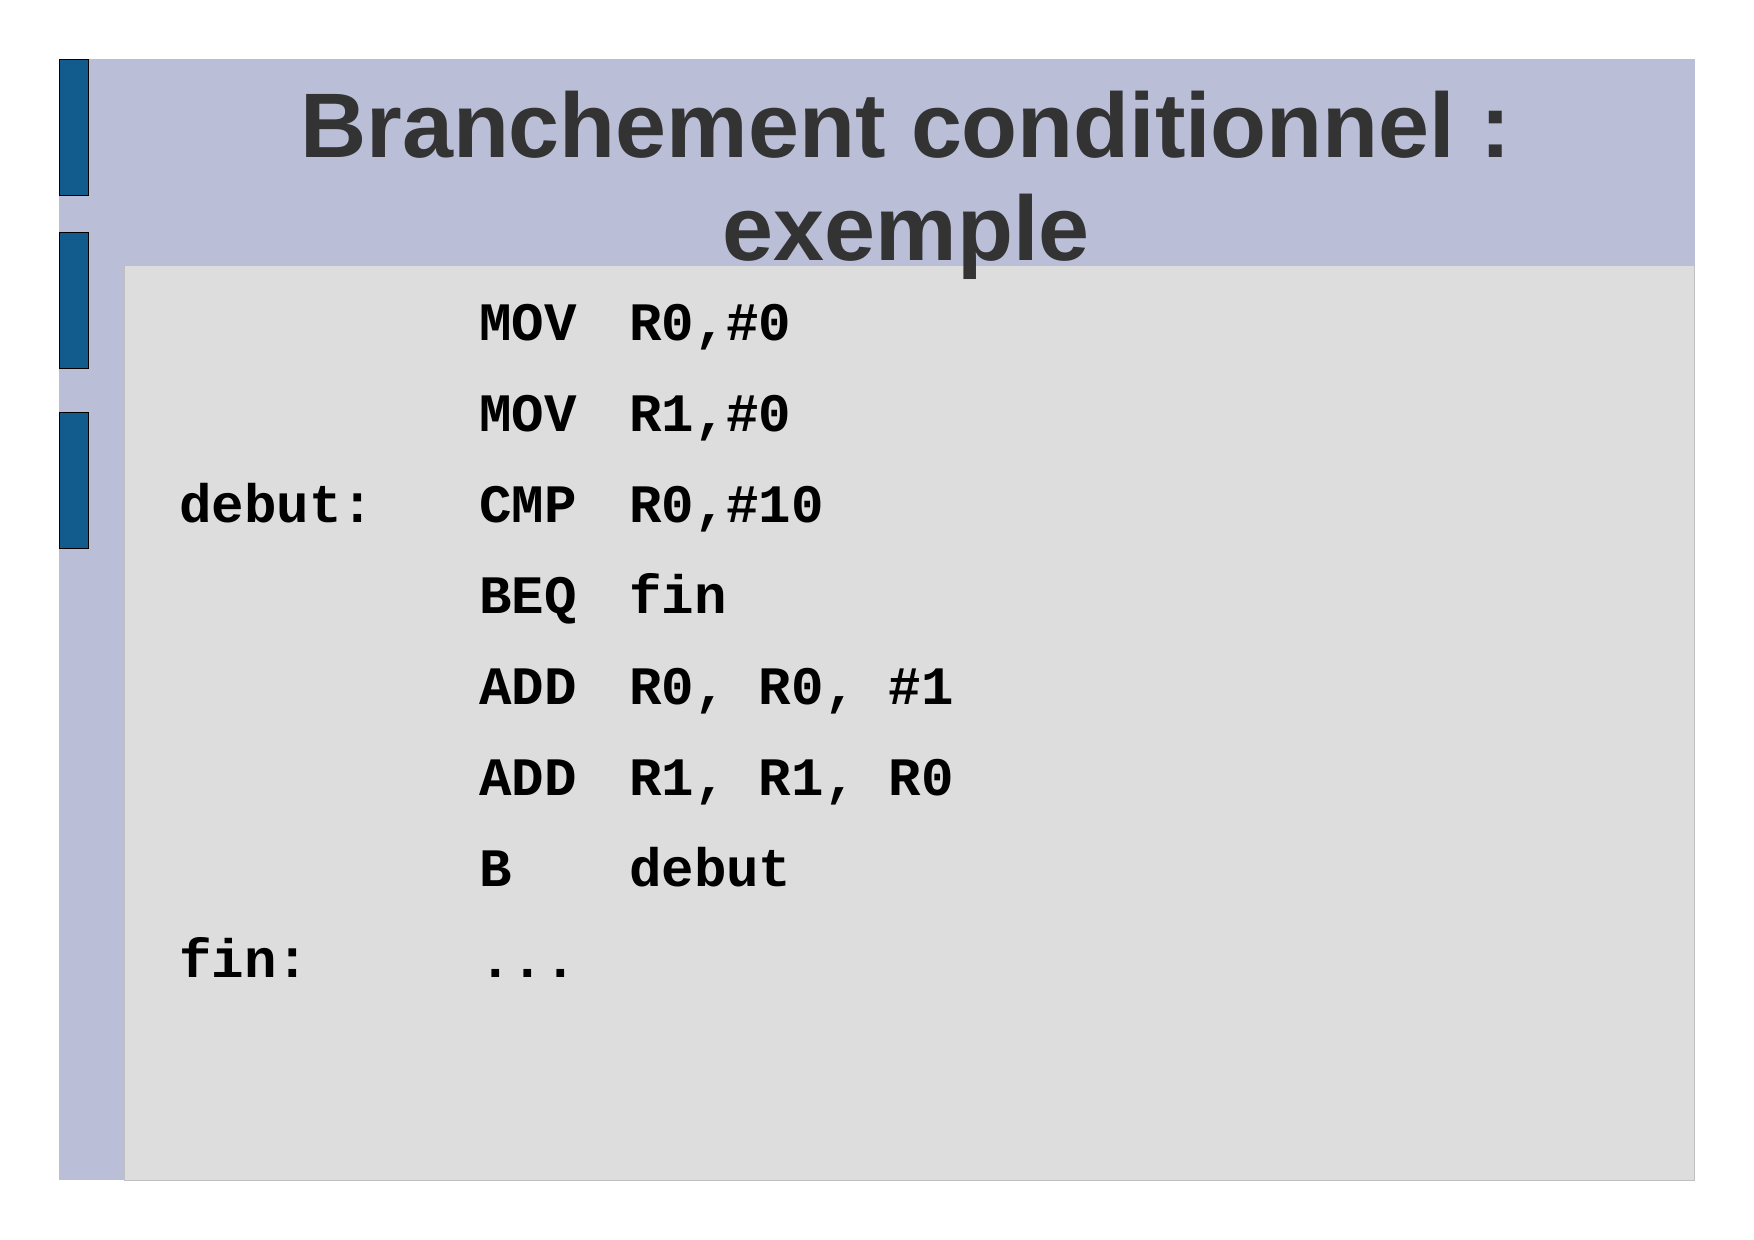

# Branchement conditionnel : exemple
 			MOV	R0,#0
 			MOV	R1,#0
debut:	CMP	R0,#10
 			BEQ	fin
 			ADD	R0, R0, #1
 			ADD	R1, R1, R0
 			B	debut
fin:		...